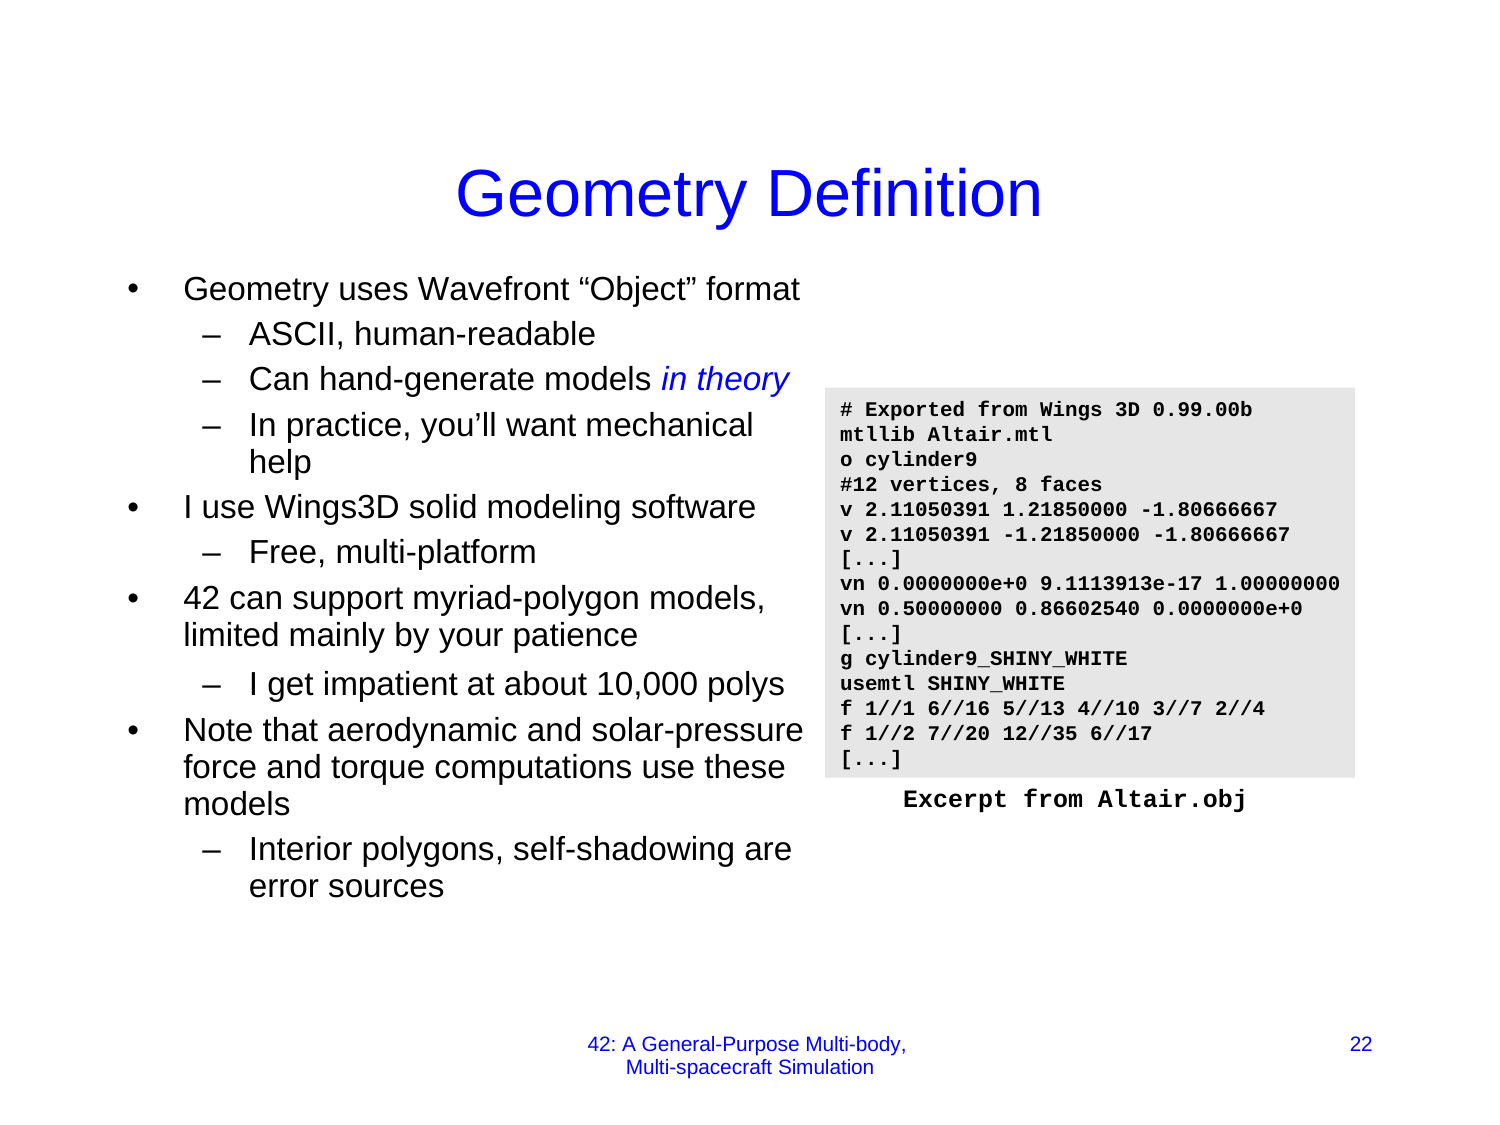

# Geometry Definition
Geometry uses Wavefront “Object” format
ASCII, human-readable
Can hand-generate models in theory
In practice, you’ll want mechanical help
I use Wings3D solid modeling software
Free, multi-platform
42 can support myriad-polygon models, limited mainly by your patience
I get impatient at about 10,000 polys
Note that aerodynamic and solar-pressure force and torque computations use these models
Interior polygons, self-shadowing are error sources
# Exported from Wings 3D 0.99.00b
mtllib Altair.mtl
o cylinder9
#12 vertices, 8 faces
v 2.11050391 1.21850000 -1.80666667
v 2.11050391 -1.21850000 -1.80666667
[...]
vn 0.0000000e+0 9.1113913e-17 1.00000000
vn 0.50000000 0.86602540 0.0000000e+0
[...]
g cylinder9_SHINY_WHITE
usemtl SHINY_WHITE
f 1//1 6//16 5//13 4//10 3//7 2//4
f 1//2 7//20 12//35 6//17
[...]
Excerpt from Altair.obj
42: The Mostly Harmless Simulation
22